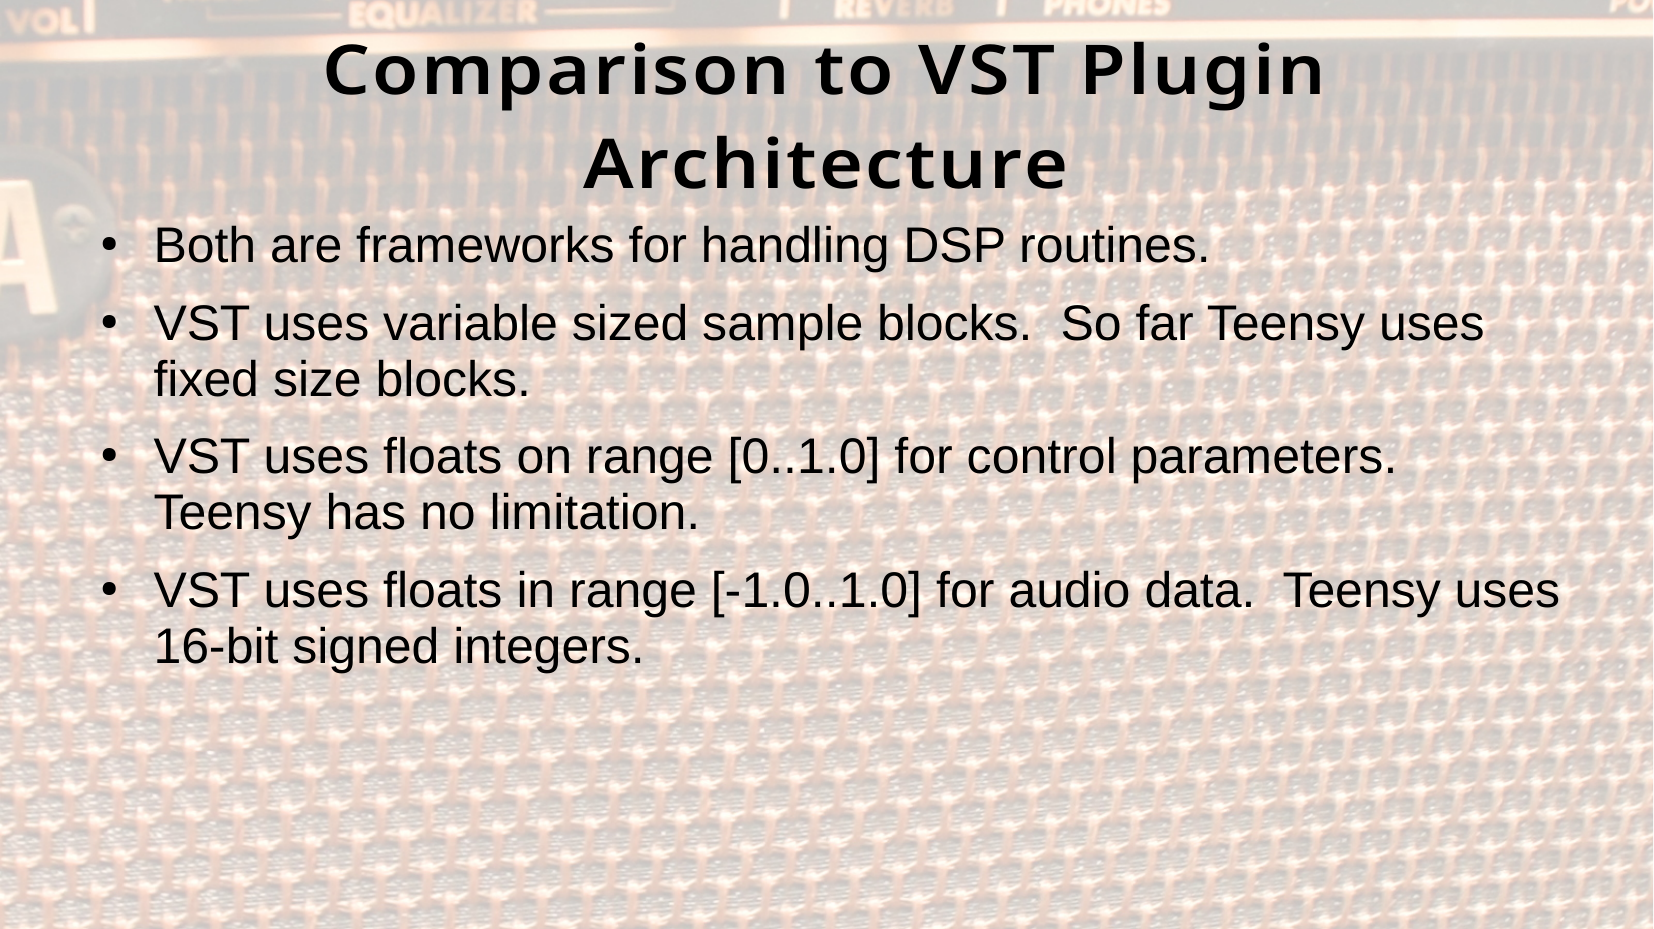

# Comparison to VST Plugin Architecture
Both are frameworks for handling DSP routines.
VST uses variable sized sample blocks. So far Teensy uses fixed size blocks.
VST uses floats on range [0..1.0] for control parameters. Teensy has no limitation.
VST uses floats in range [-1.0..1.0] for audio data. Teensy uses 16-bit signed integers.